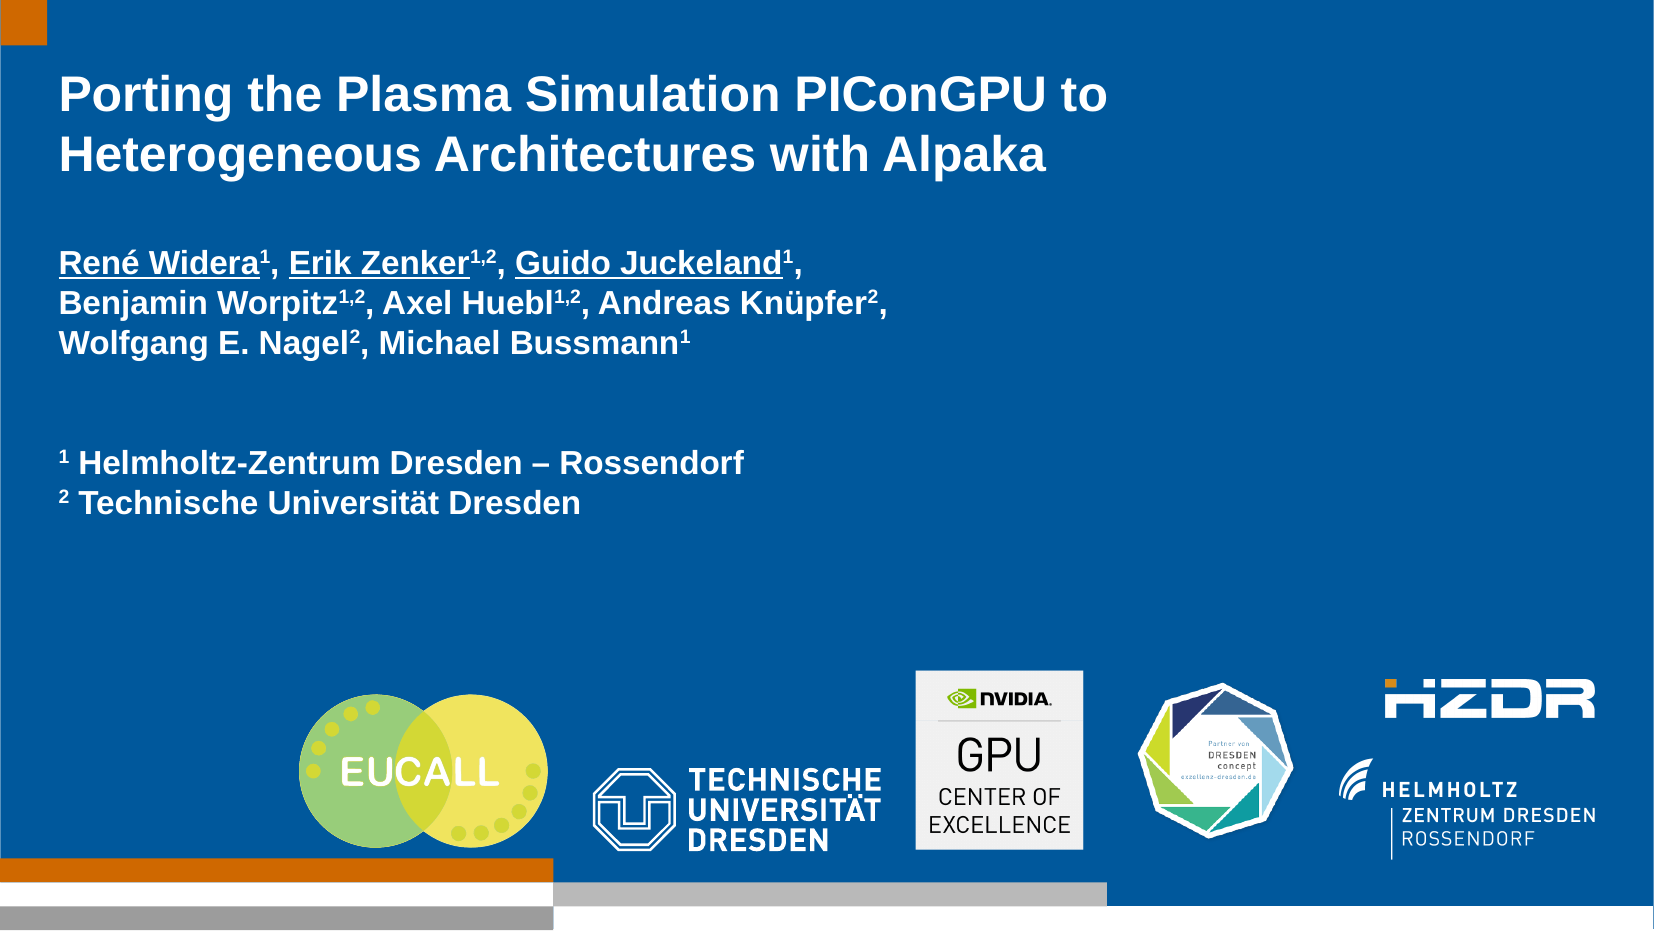

Porting the Plasma Simulation PIConGPU to Heterogeneous Architectures with Alpaka
René Widera1, Erik Zenker1,2, Guido Juckeland1,
Benjamin Worpitz1,2, Axel Huebl1,2, Andreas Knüpfer2,
Wolfgang E. Nagel2, Michael Bussmann1
1 Helmholtz-Zentrum Dresden – Rossendorf
2 Technische Universität Dresden